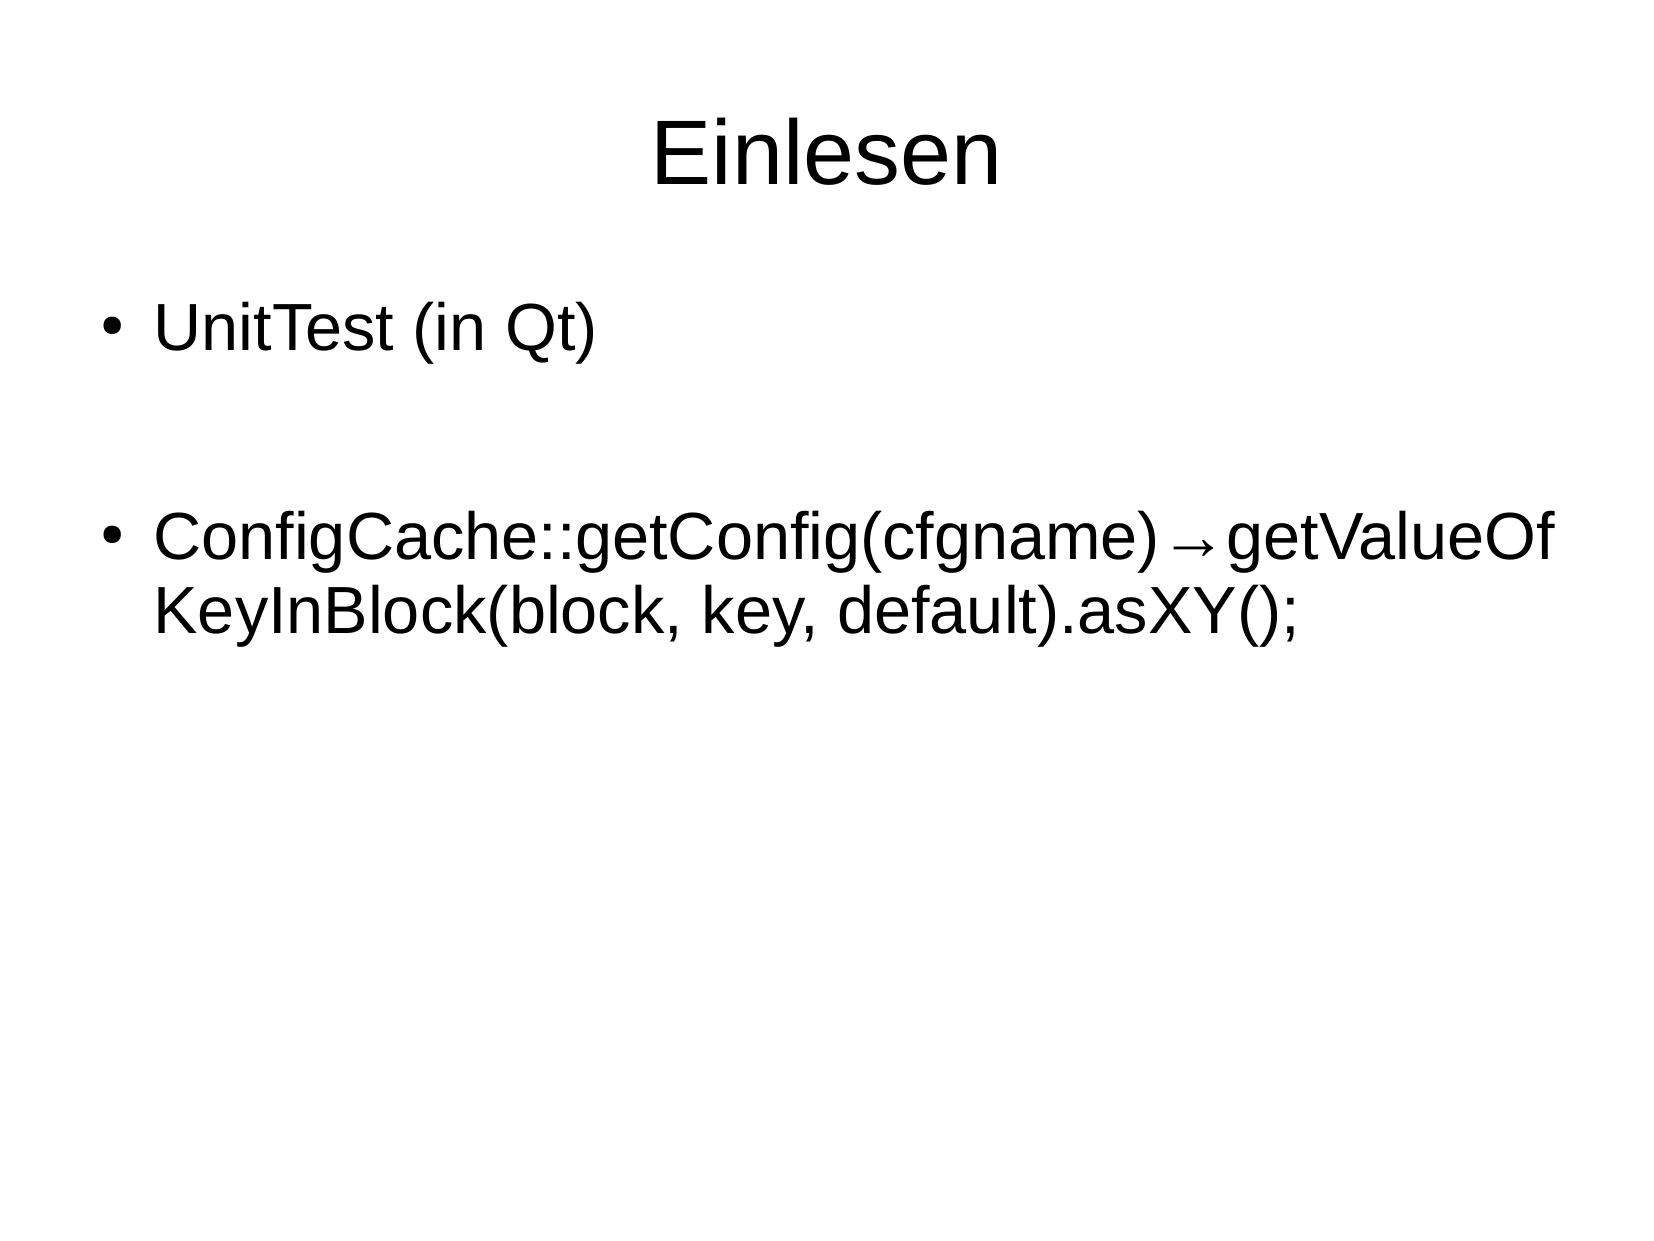

# Einlesen
UnitTest (in Qt)
ConfigCache::getConfig(cfgname)→getValueOfKeyInBlock(block, key, default).asXY();